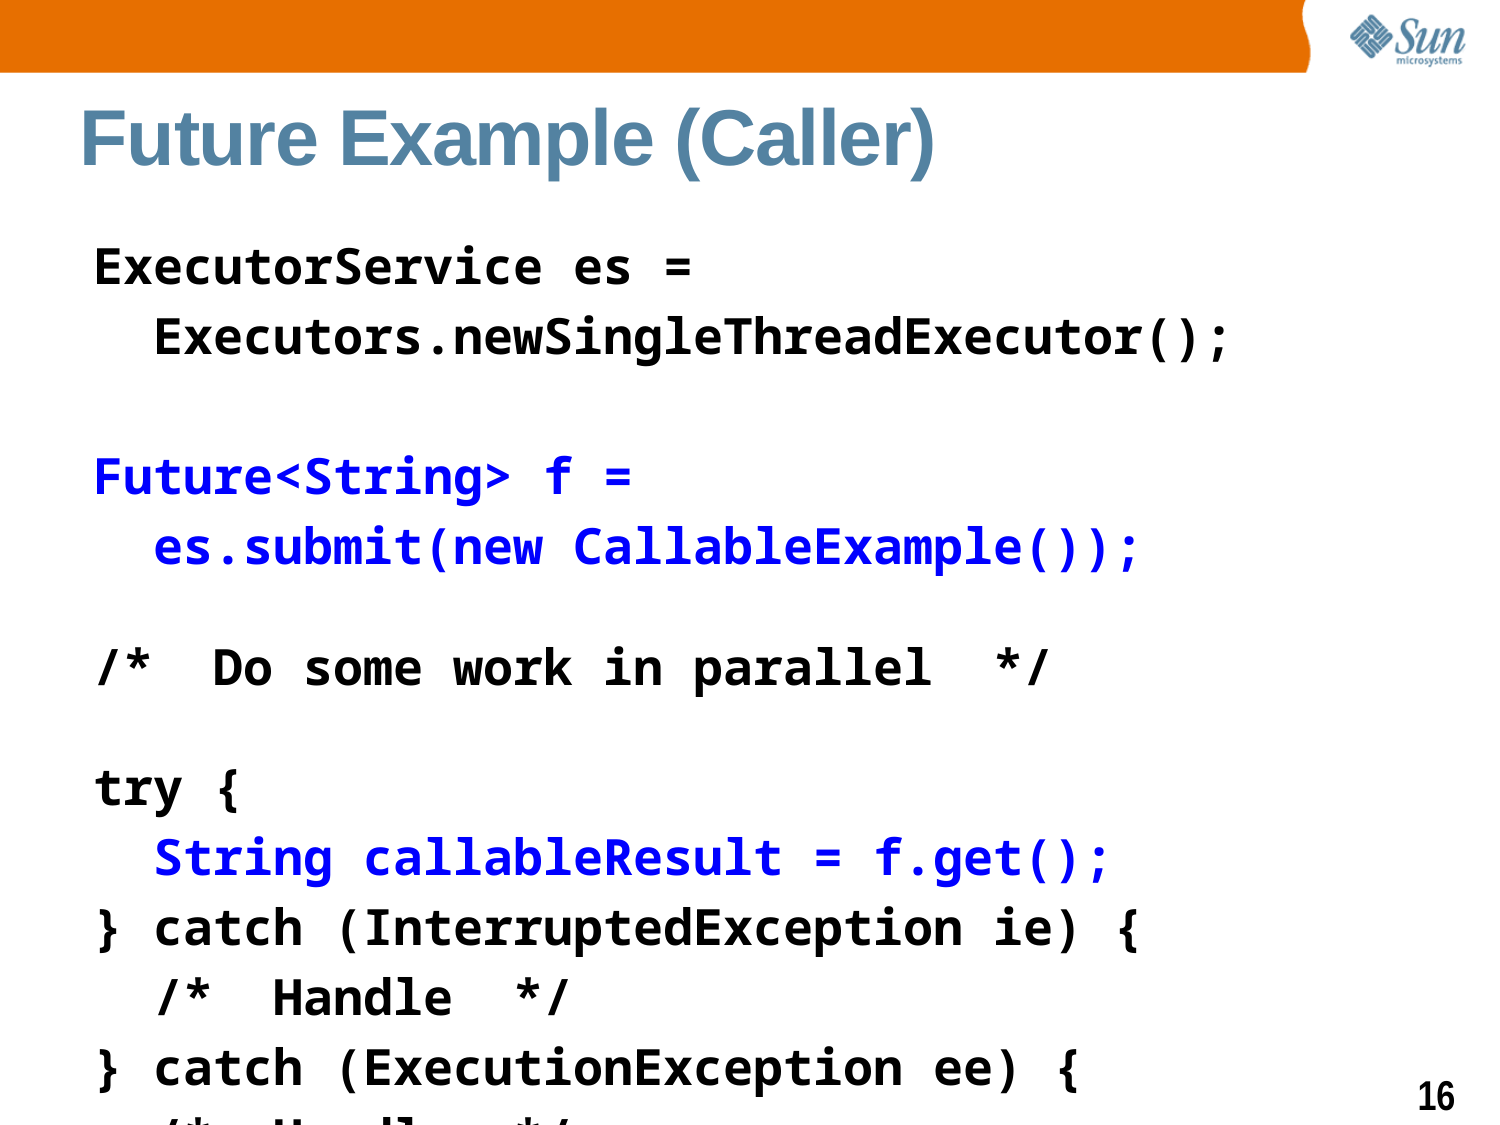

# Future Example (Caller)
ExecutorService es =
 Executors.newSingleThreadExecutor();
Future<String> f =
 es.submit(new CallableExample());
/* Do some work in parallel */
try {
 String callableResult = f.get();
} catch (InterruptedException ie) {
 /* Handle */
} catch (ExecutionException ee) {
 /* Handle */
}